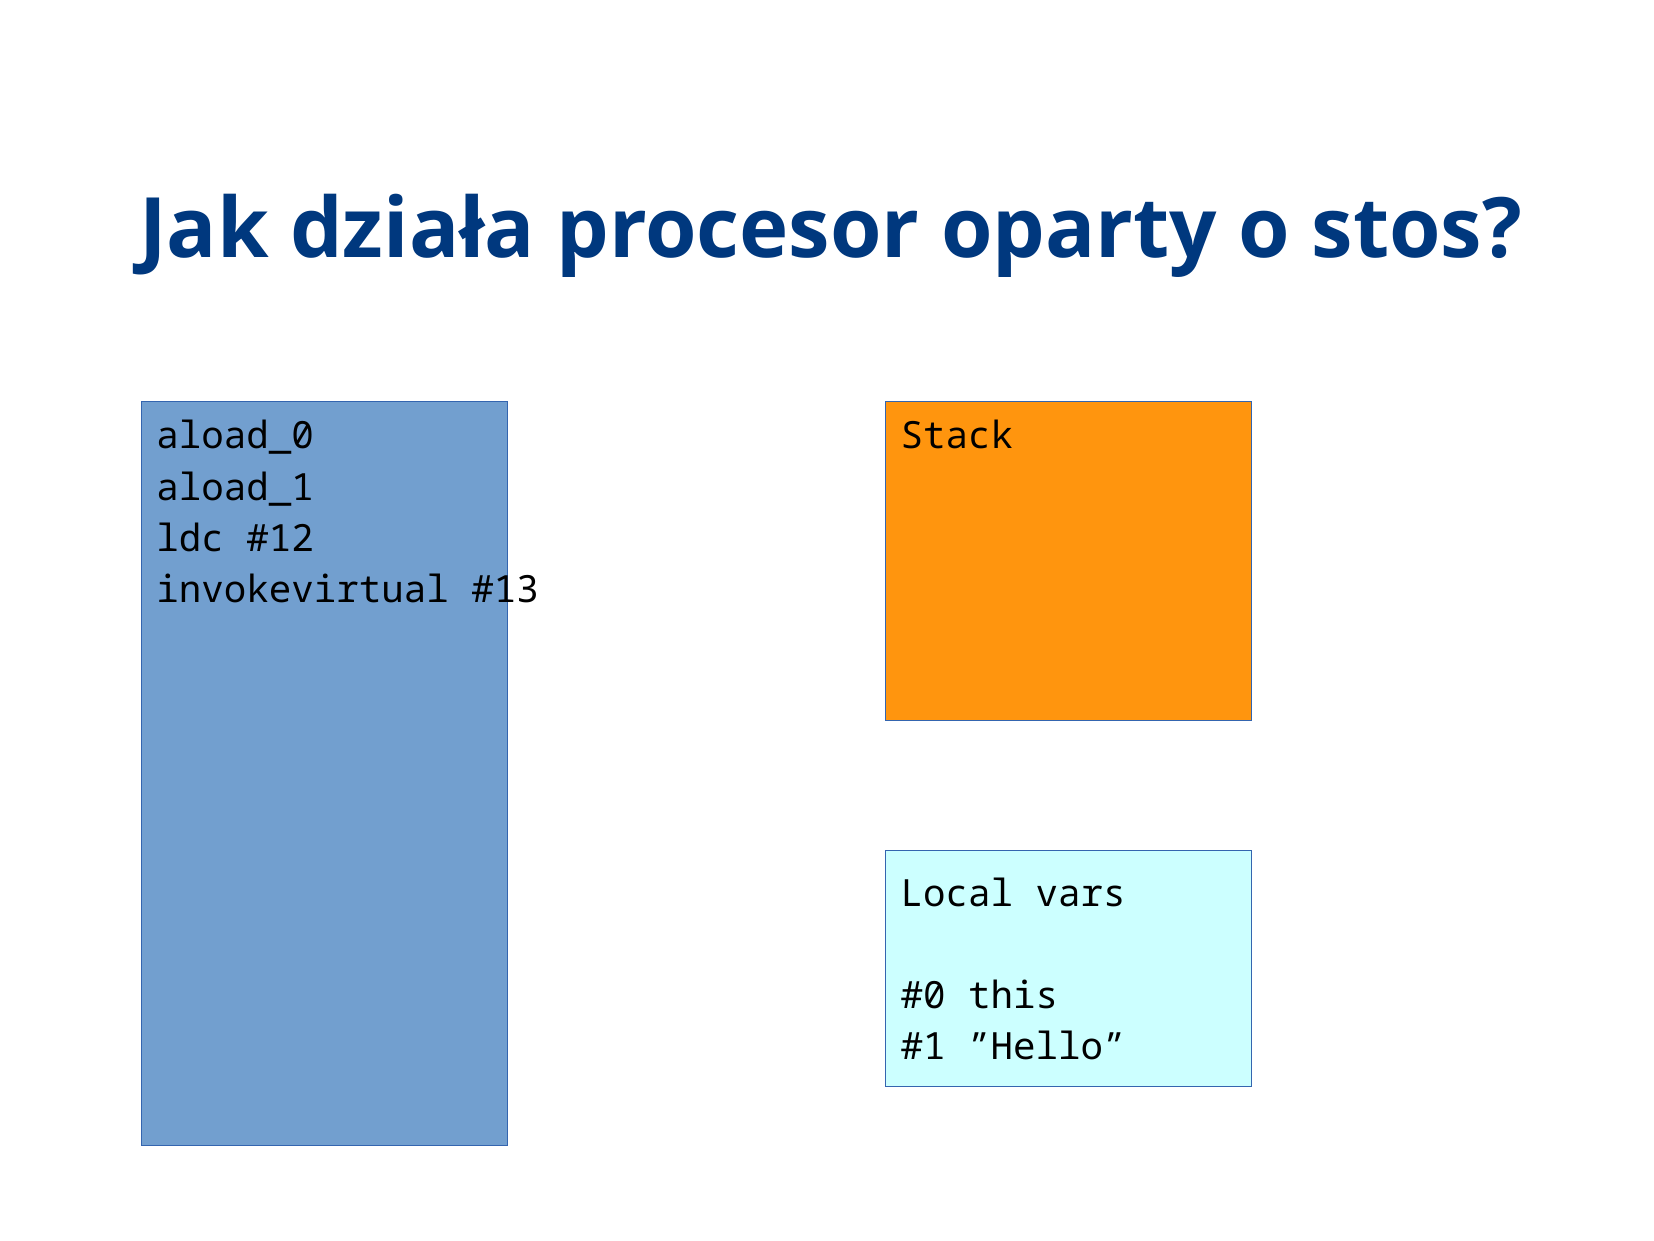

# Jak działa procesor oparty o stos?
aload_0
aload_1
ldc #12
invokevirtual #13
Stack
Local vars
#0 this
#1 ”Hello”